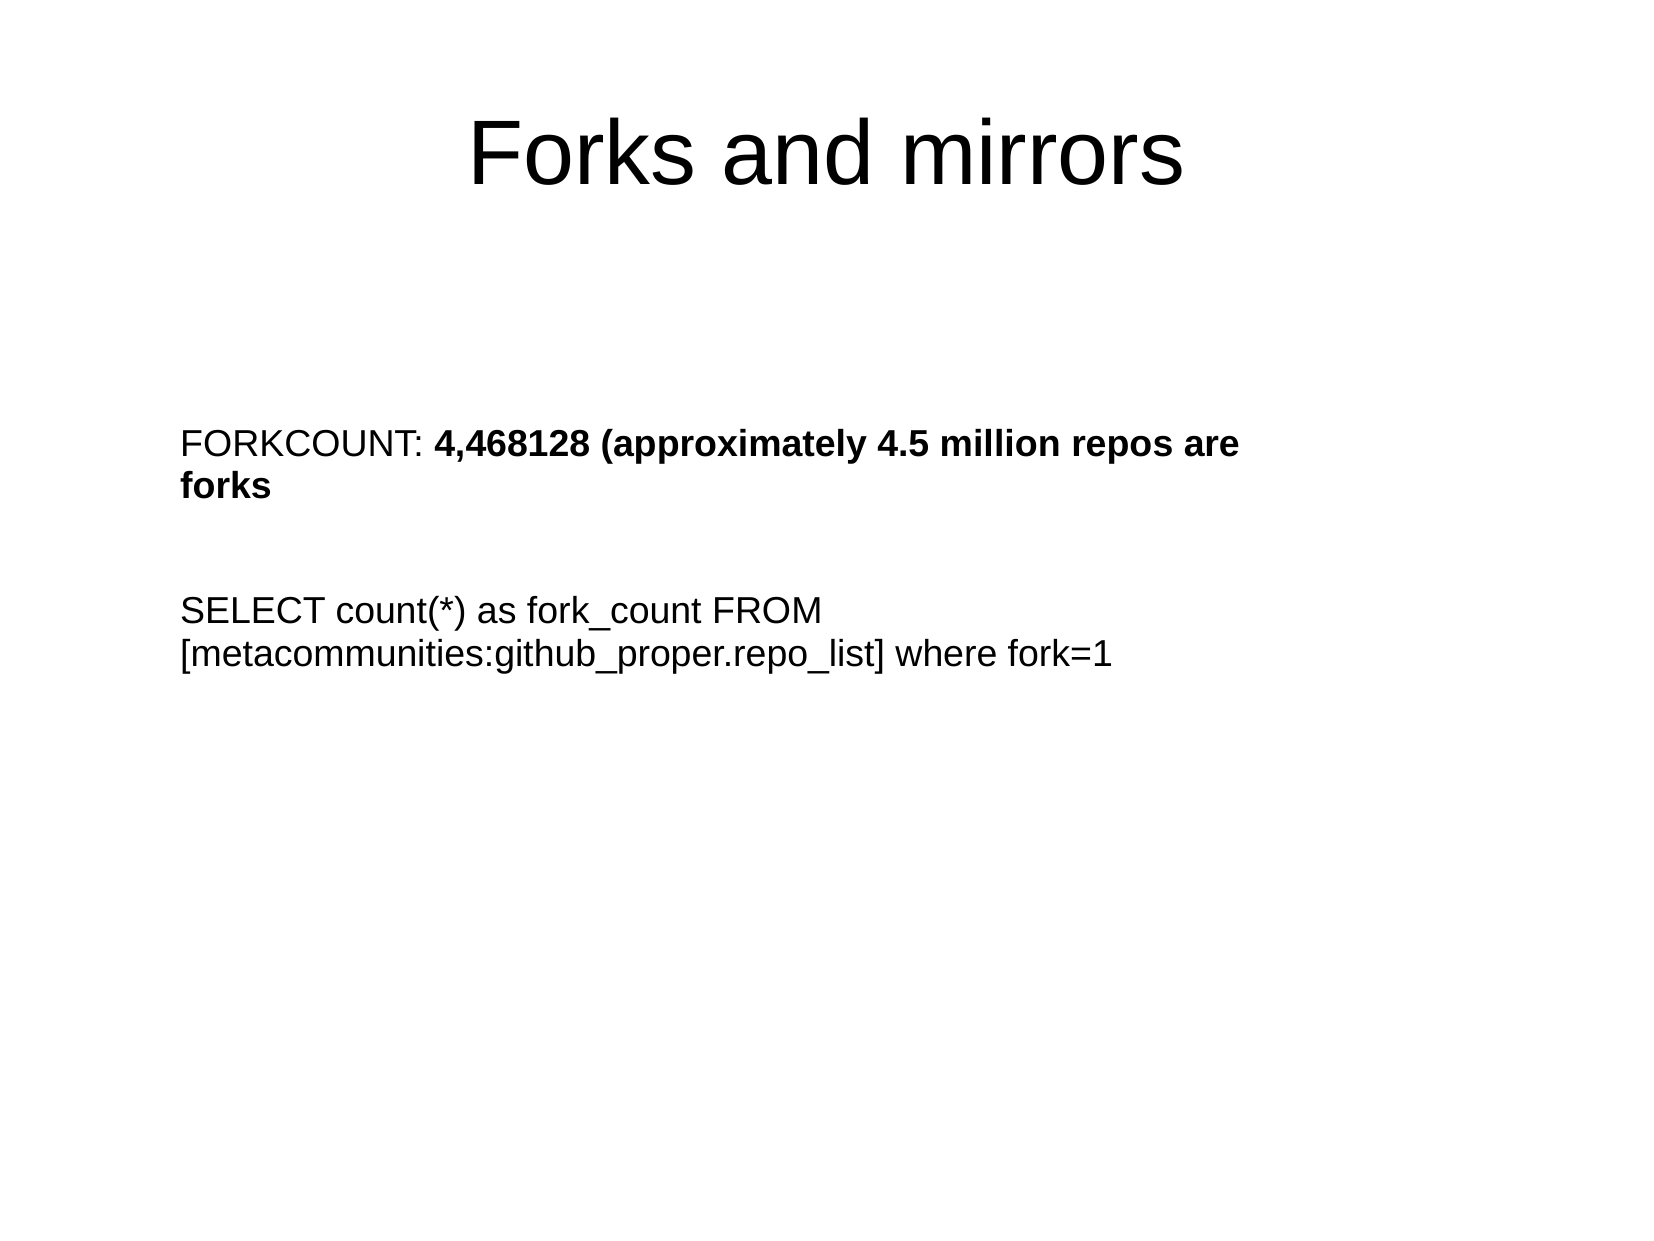

# Forks and mirrors
FORKCOUNT: 4,468128 (approximately 4.5 million repos are forks
SELECT count(*) as fork_count FROM [metacommunities:github_proper.repo_list] where fork=1